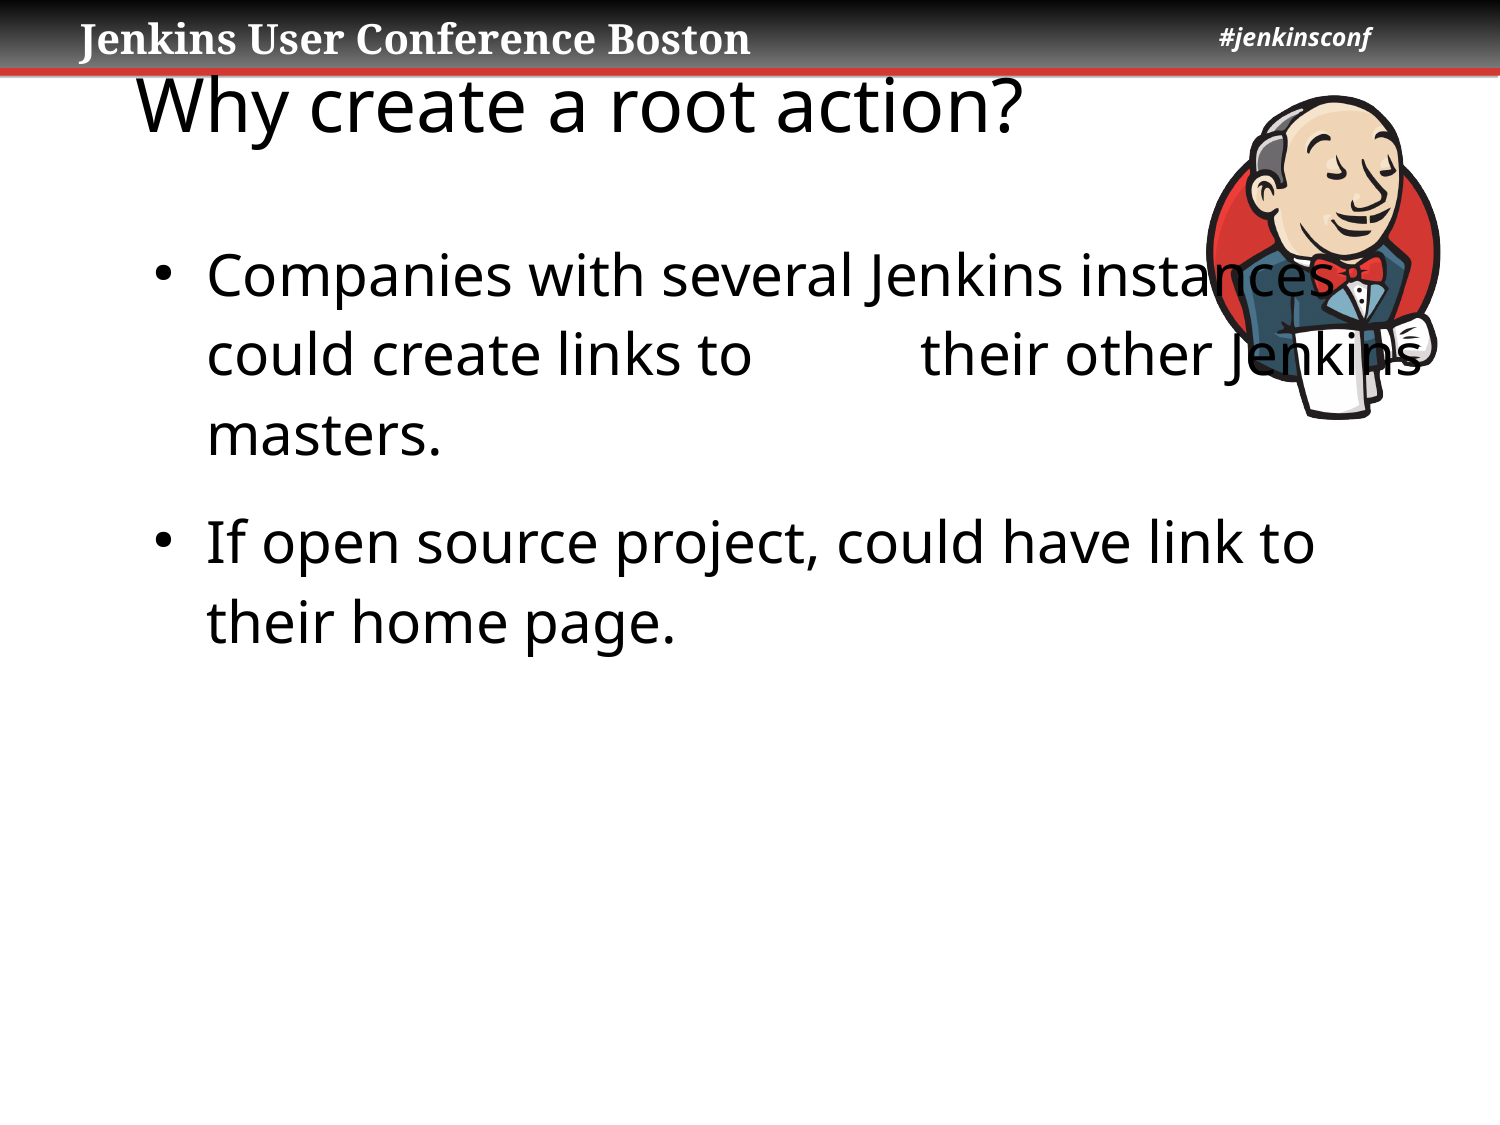

# Why create a root action?
Companies with several Jenkins instances could create links to their other Jenkins masters.
If open source project, could have link to their home page.